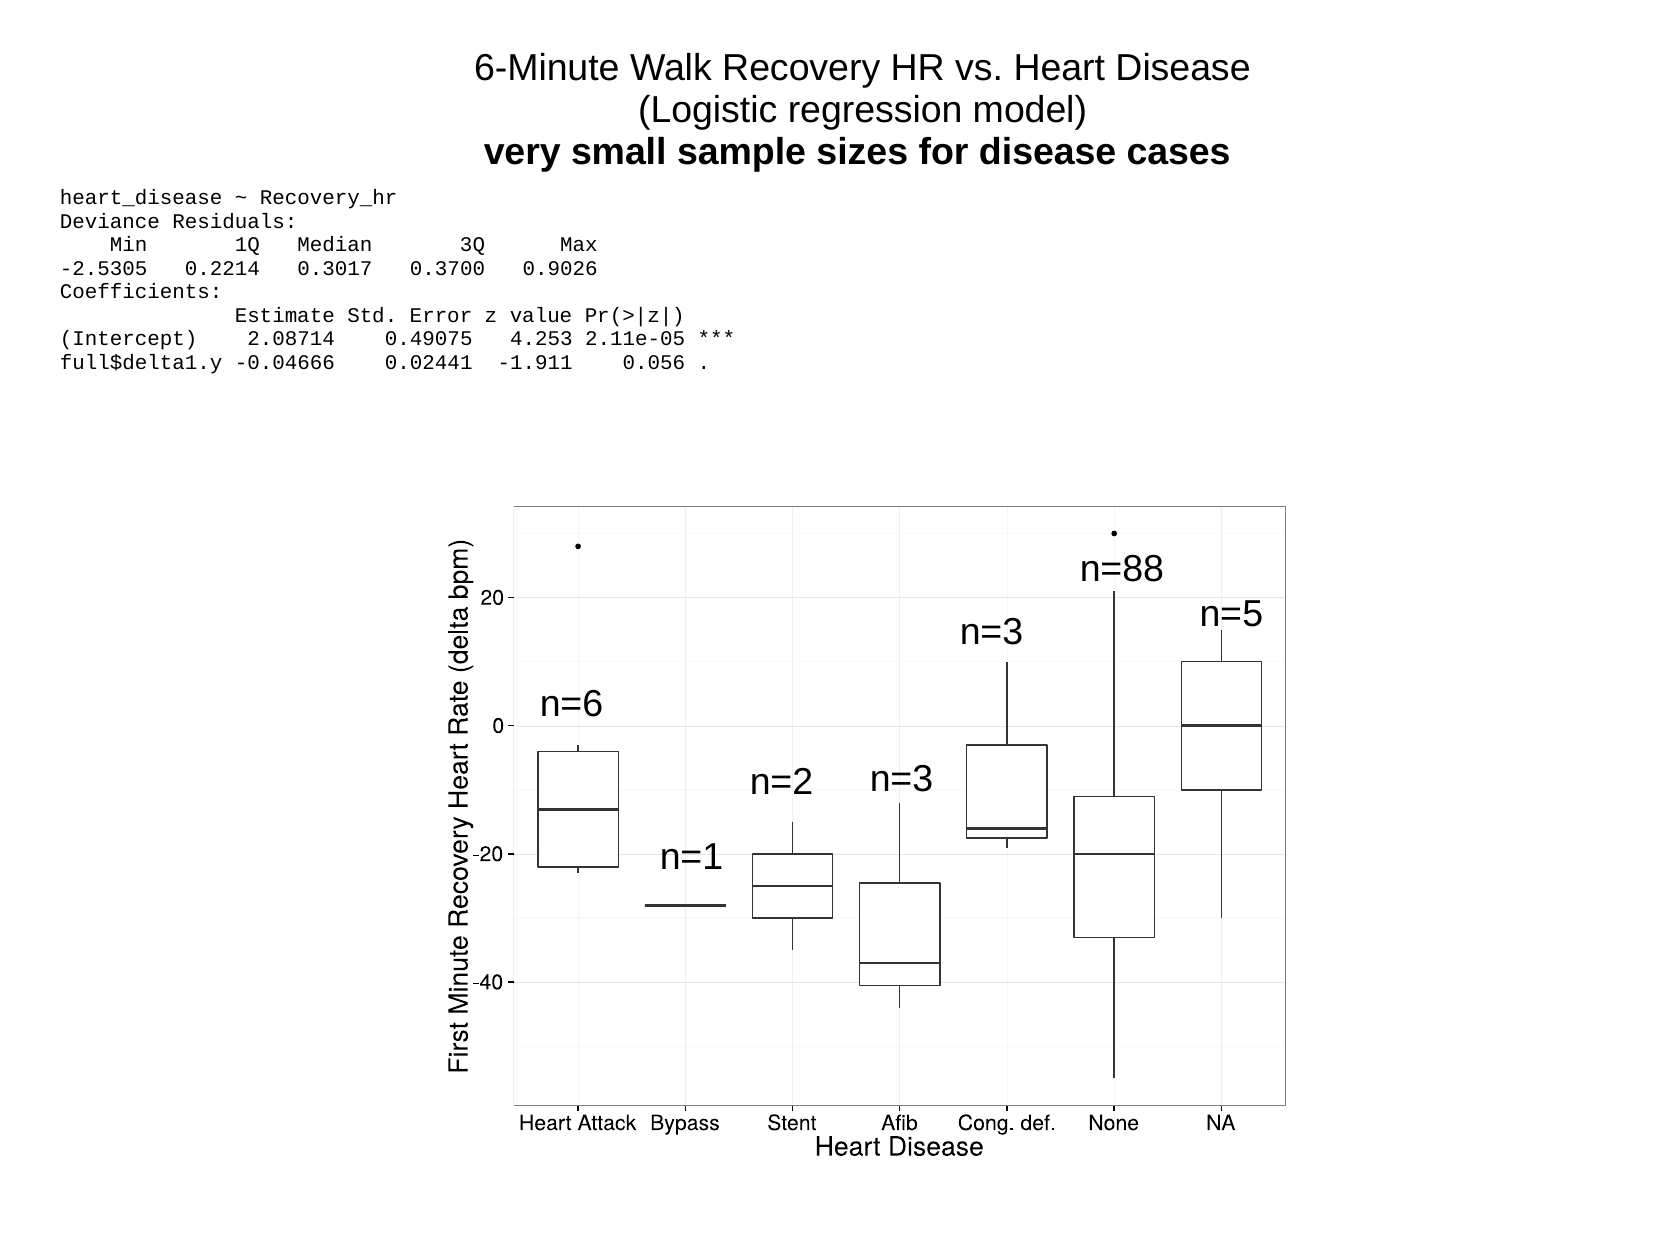

6-Minute Walk Recovery HR vs. Heart Disease
(Logistic regression model)
very small sample sizes for disease cases
heart_disease ~ Recovery_hr
Deviance Residuals:
 Min 1Q Median 3Q Max
-2.5305 0.2214 0.3017 0.3700 0.9026
Coefficients:
 Estimate Std. Error z value Pr(>|z|)
(Intercept) 2.08714 0.49075 4.253 2.11e-05 ***
full$delta1.y -0.04666 0.02441 -1.911 0.056 .
n=88
n=5
n=3
n=6
n=3
n=2
n=1